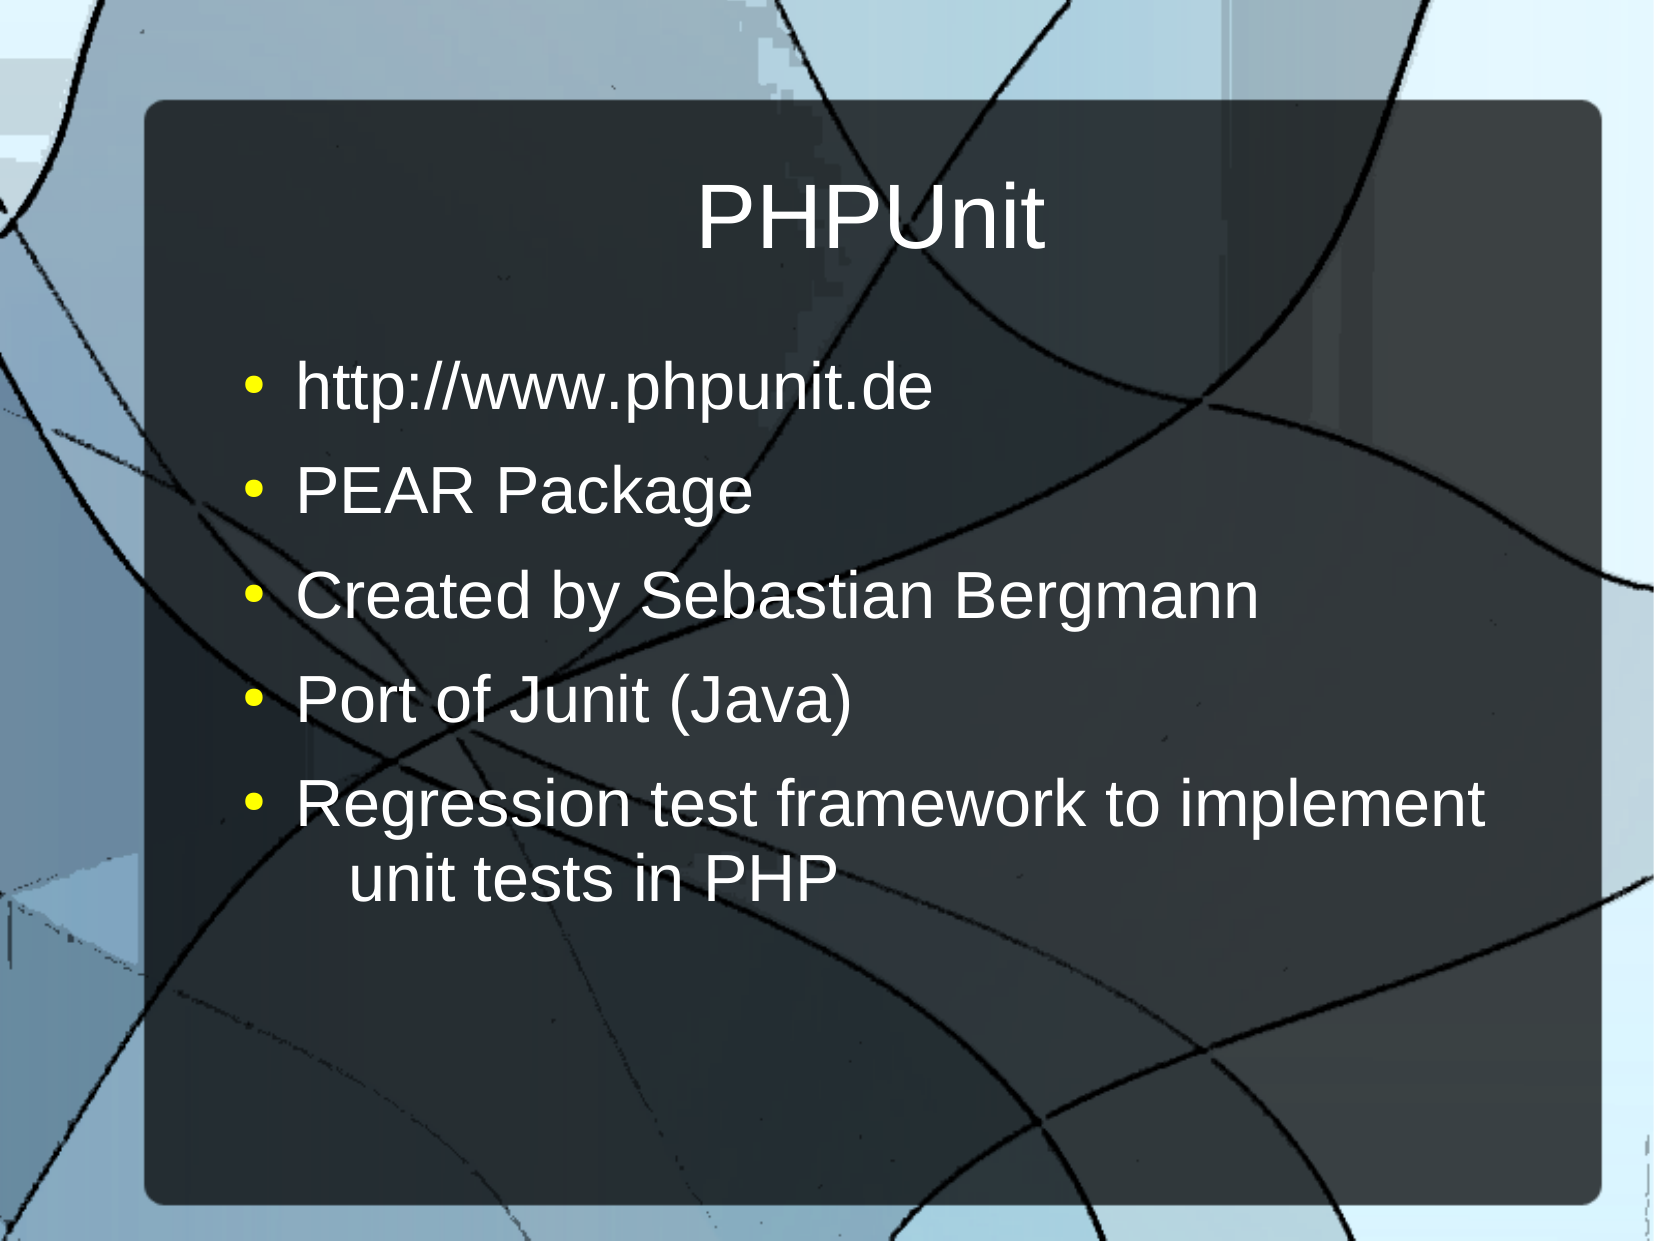

# PHPUnit
http://www.phpunit.de
PEAR Package
Created by Sebastian Bergmann
Port of Junit (Java)
Regression test framework to implement unit tests in PHP